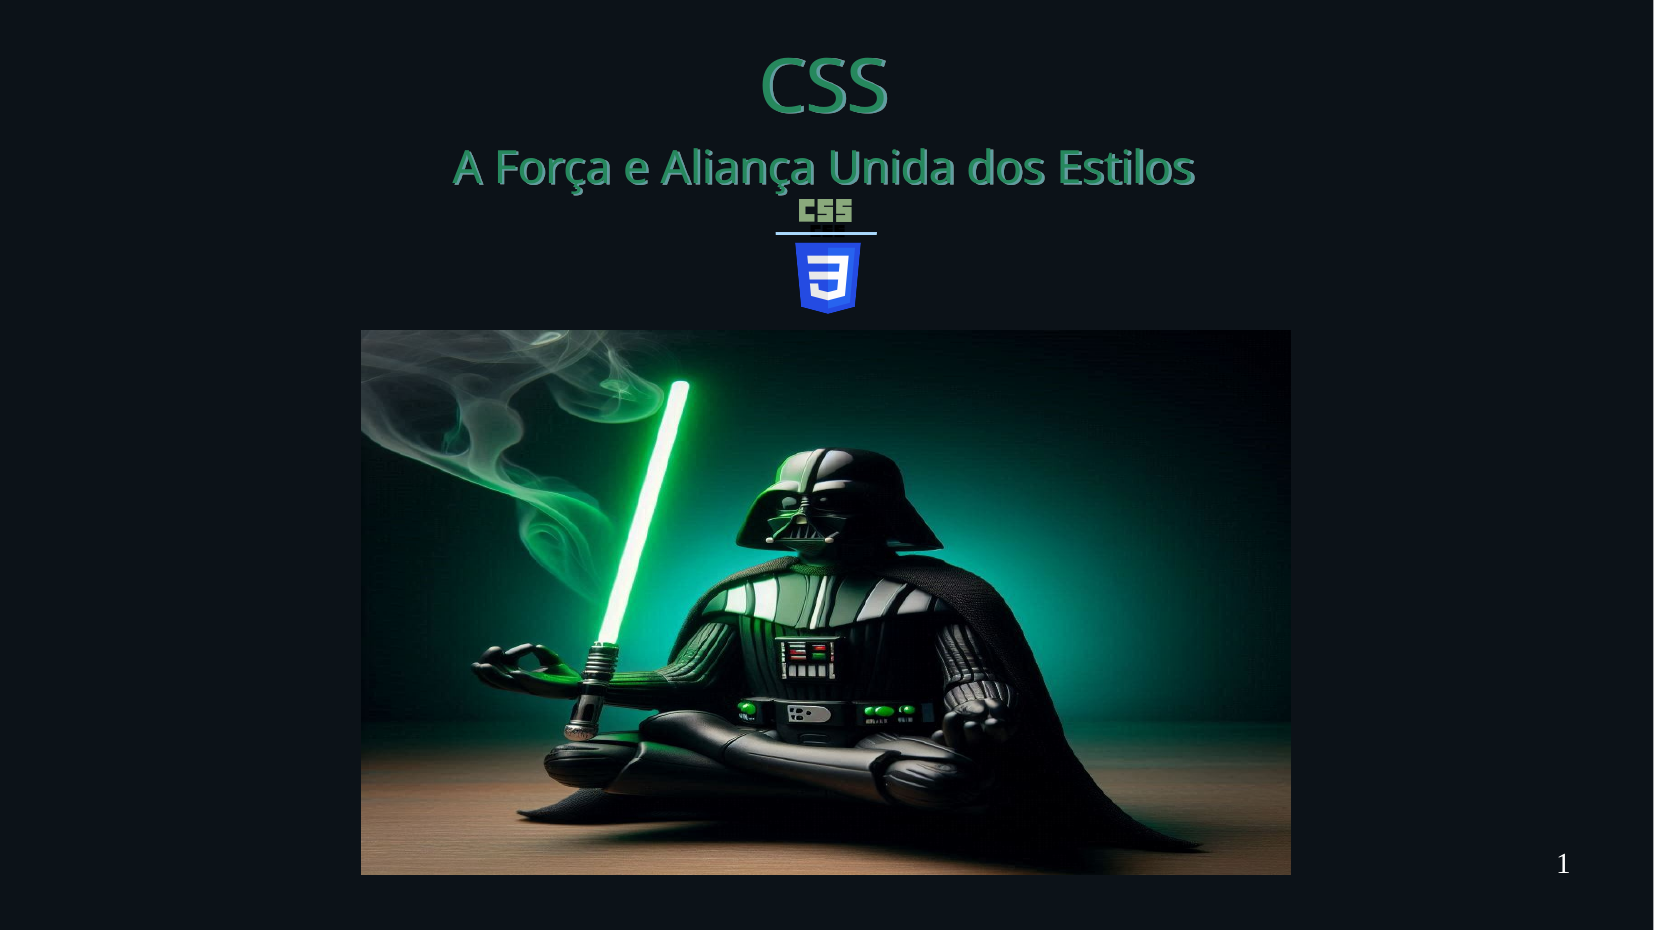

# CSS A Força e Aliança Unida dos Estilos
1